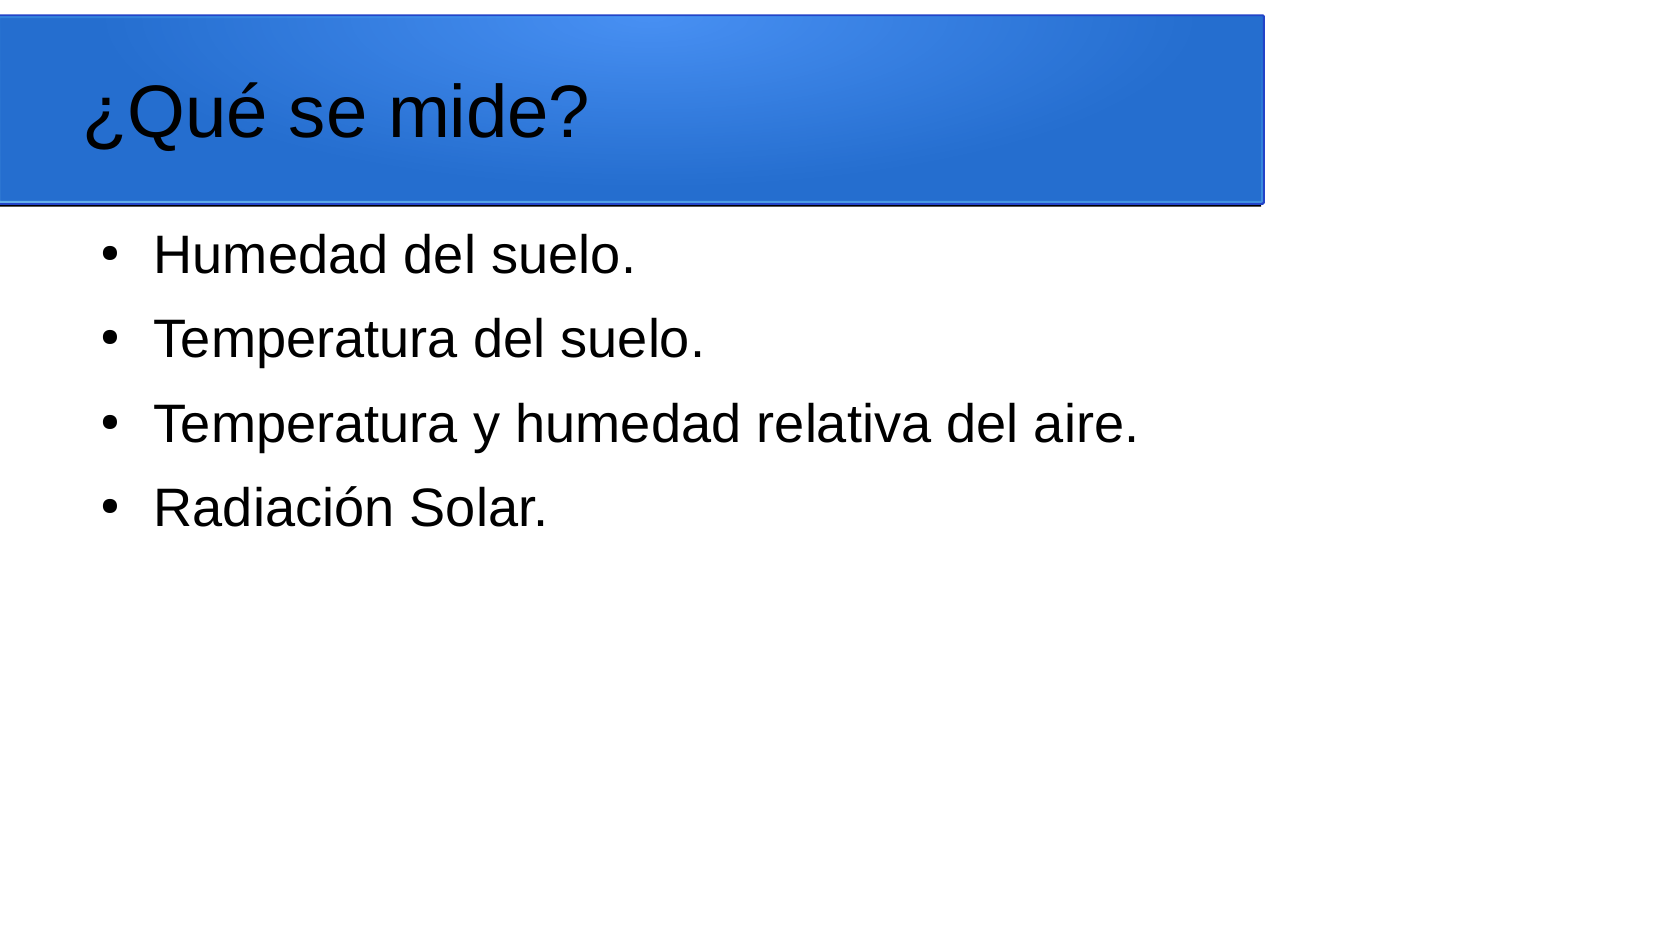

# ¿Qué se mide?
Humedad del suelo.
Temperatura del suelo.
Temperatura y humedad relativa del aire.
Radiación Solar.